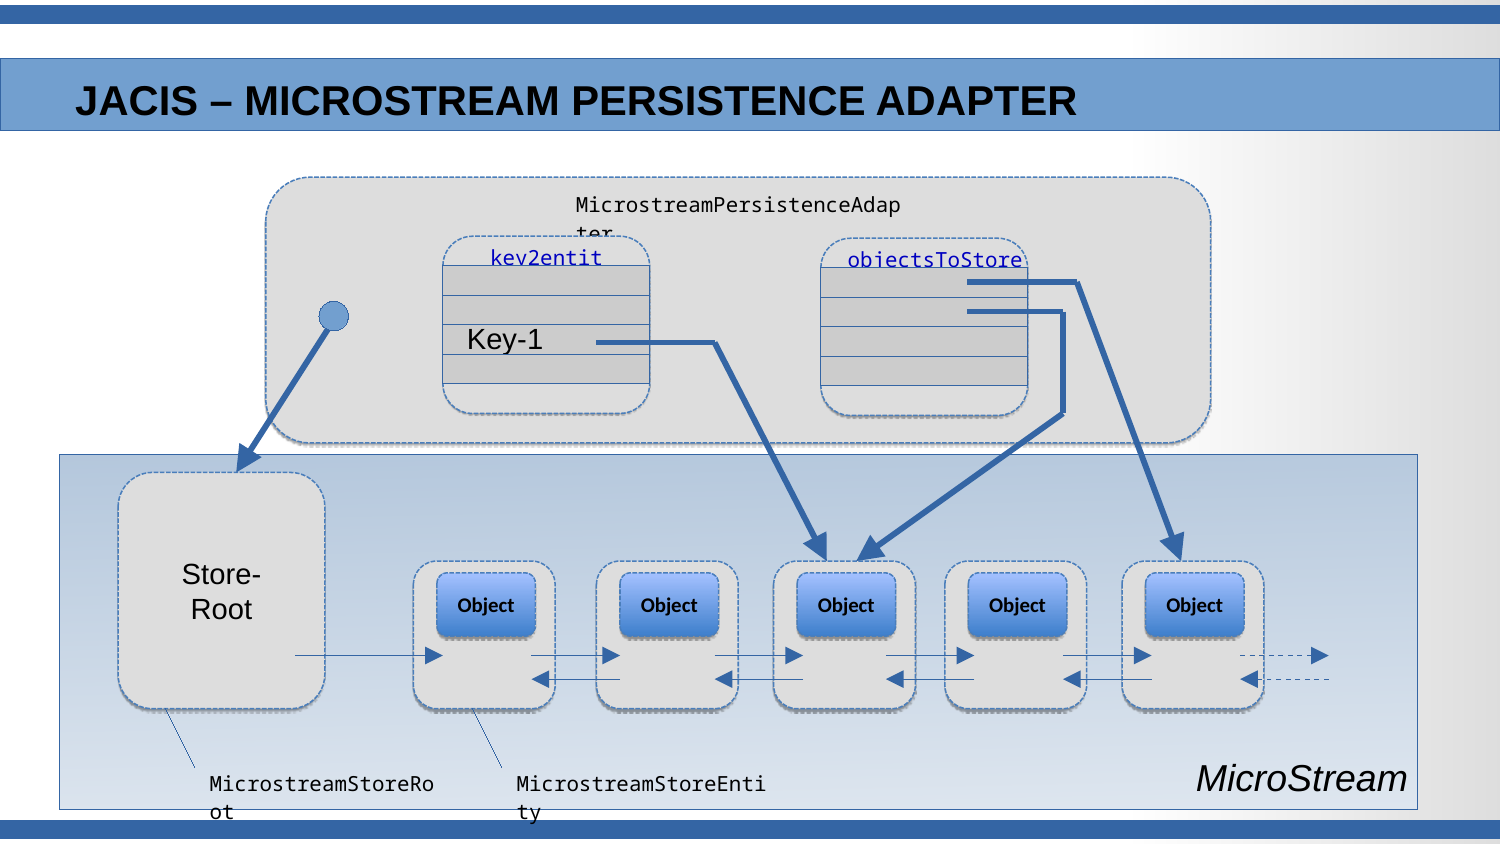

# JACIS – Microstream Persistence Adapter
MicrostreamPersistenceAdapter
key2entity
objectsToStore
Key-1
Store-
Root
Object
Object
Object
Object
Object
MicroStream
MicrostreamStoreRoot
MicrostreamStoreEntity